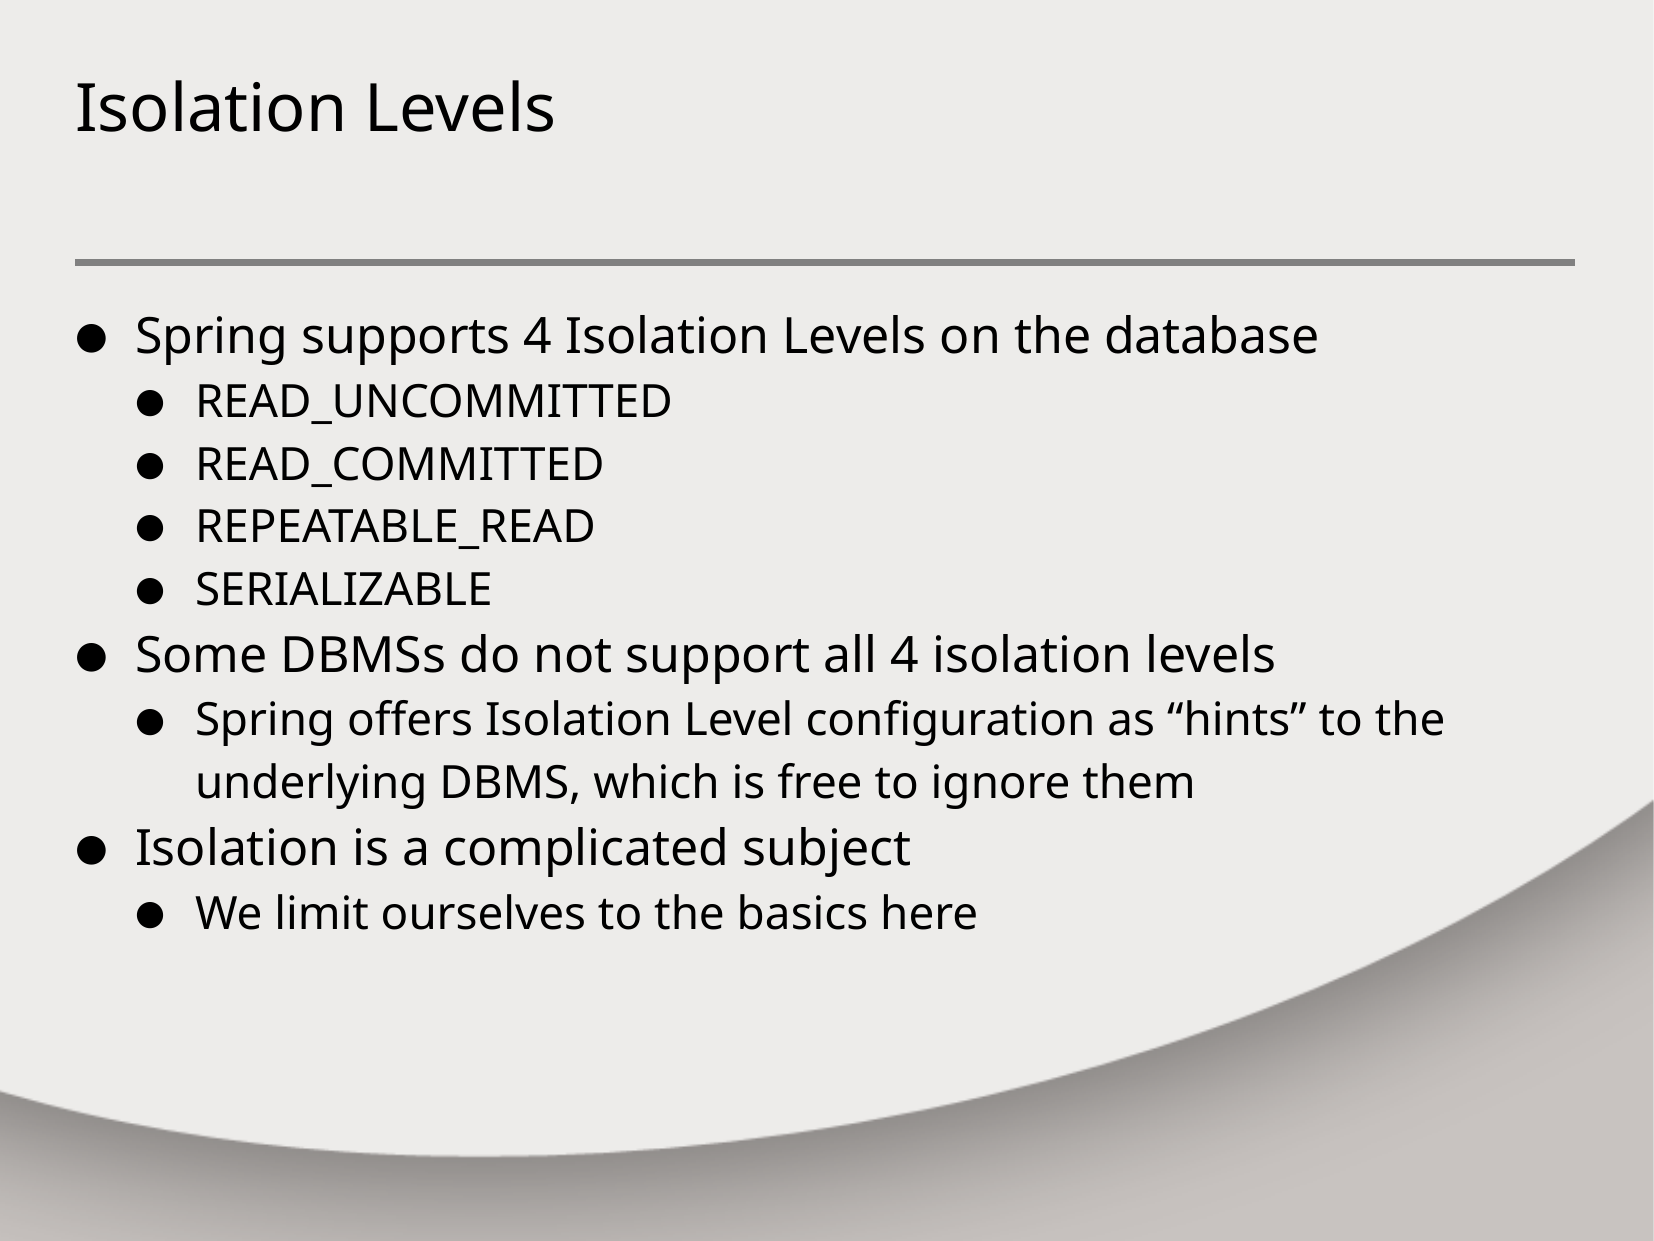

# Isolation Levels
Spring supports 4 Isolation Levels on the database
READ_UNCOMMITTED
READ_COMMITTED
REPEATABLE_READ
SERIALIZABLE
Some DBMSs do not support all 4 isolation levels
Spring offers Isolation Level configuration as “hints” to the underlying DBMS, which is free to ignore them
Isolation is a complicated subject
We limit ourselves to the basics here